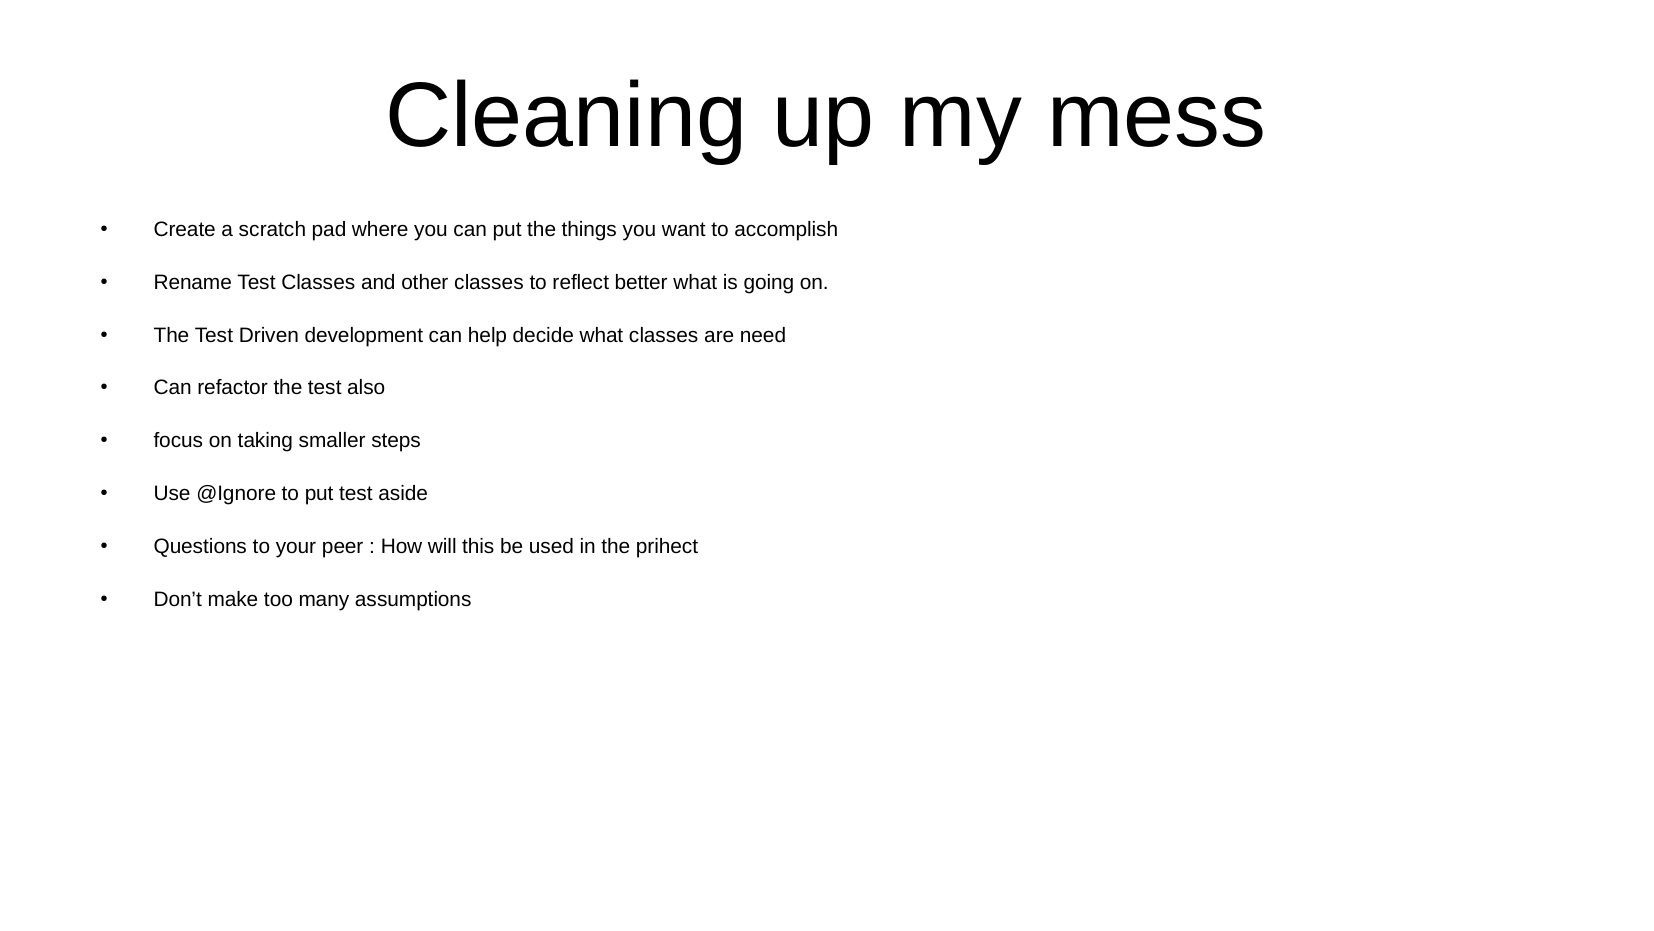

# Cleaning up my mess
Create a scratch pad where you can put the things you want to accomplish
Rename Test Classes and other classes to reflect better what is going on.
The Test Driven development can help decide what classes are need
Can refactor the test also
focus on taking smaller steps
Use @Ignore to put test aside
Questions to your peer : How will this be used in the prihect
Don’t make too many assumptions